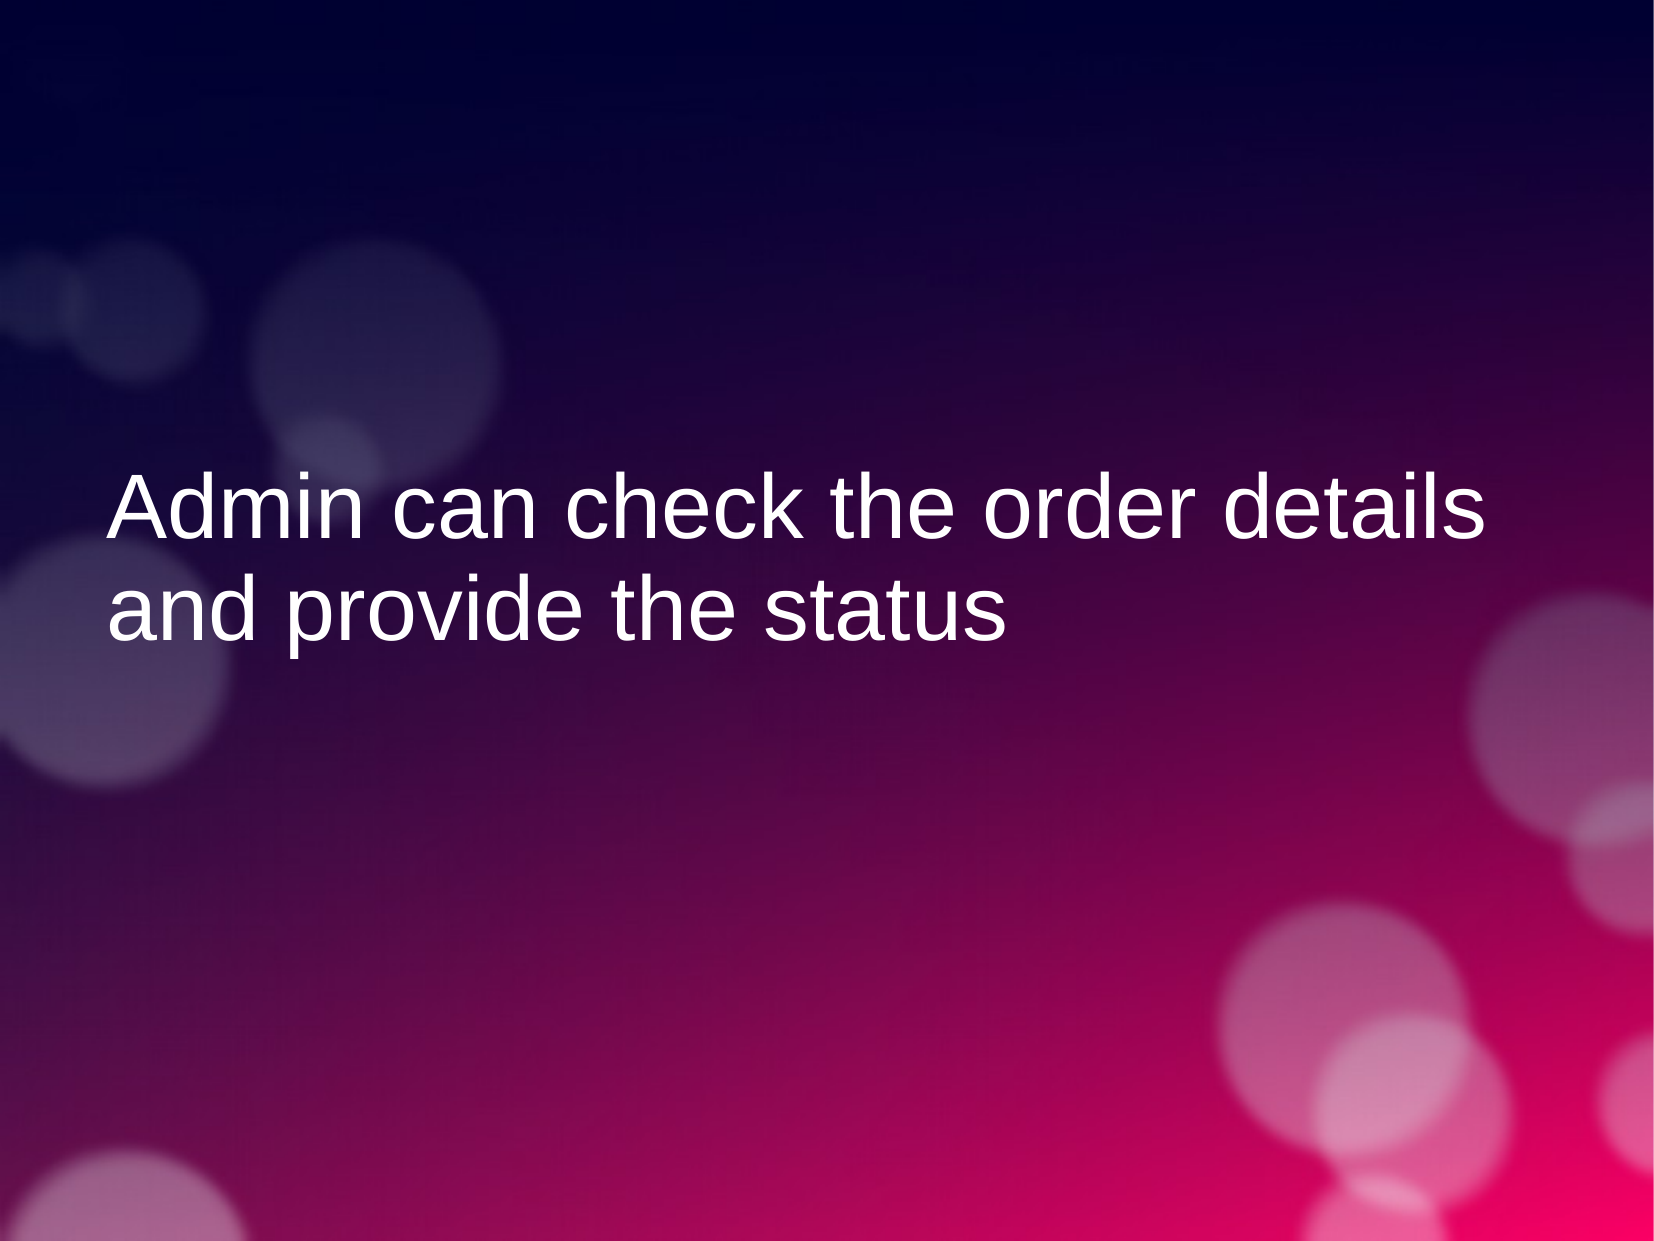

# Admin can check the order details and provide the status